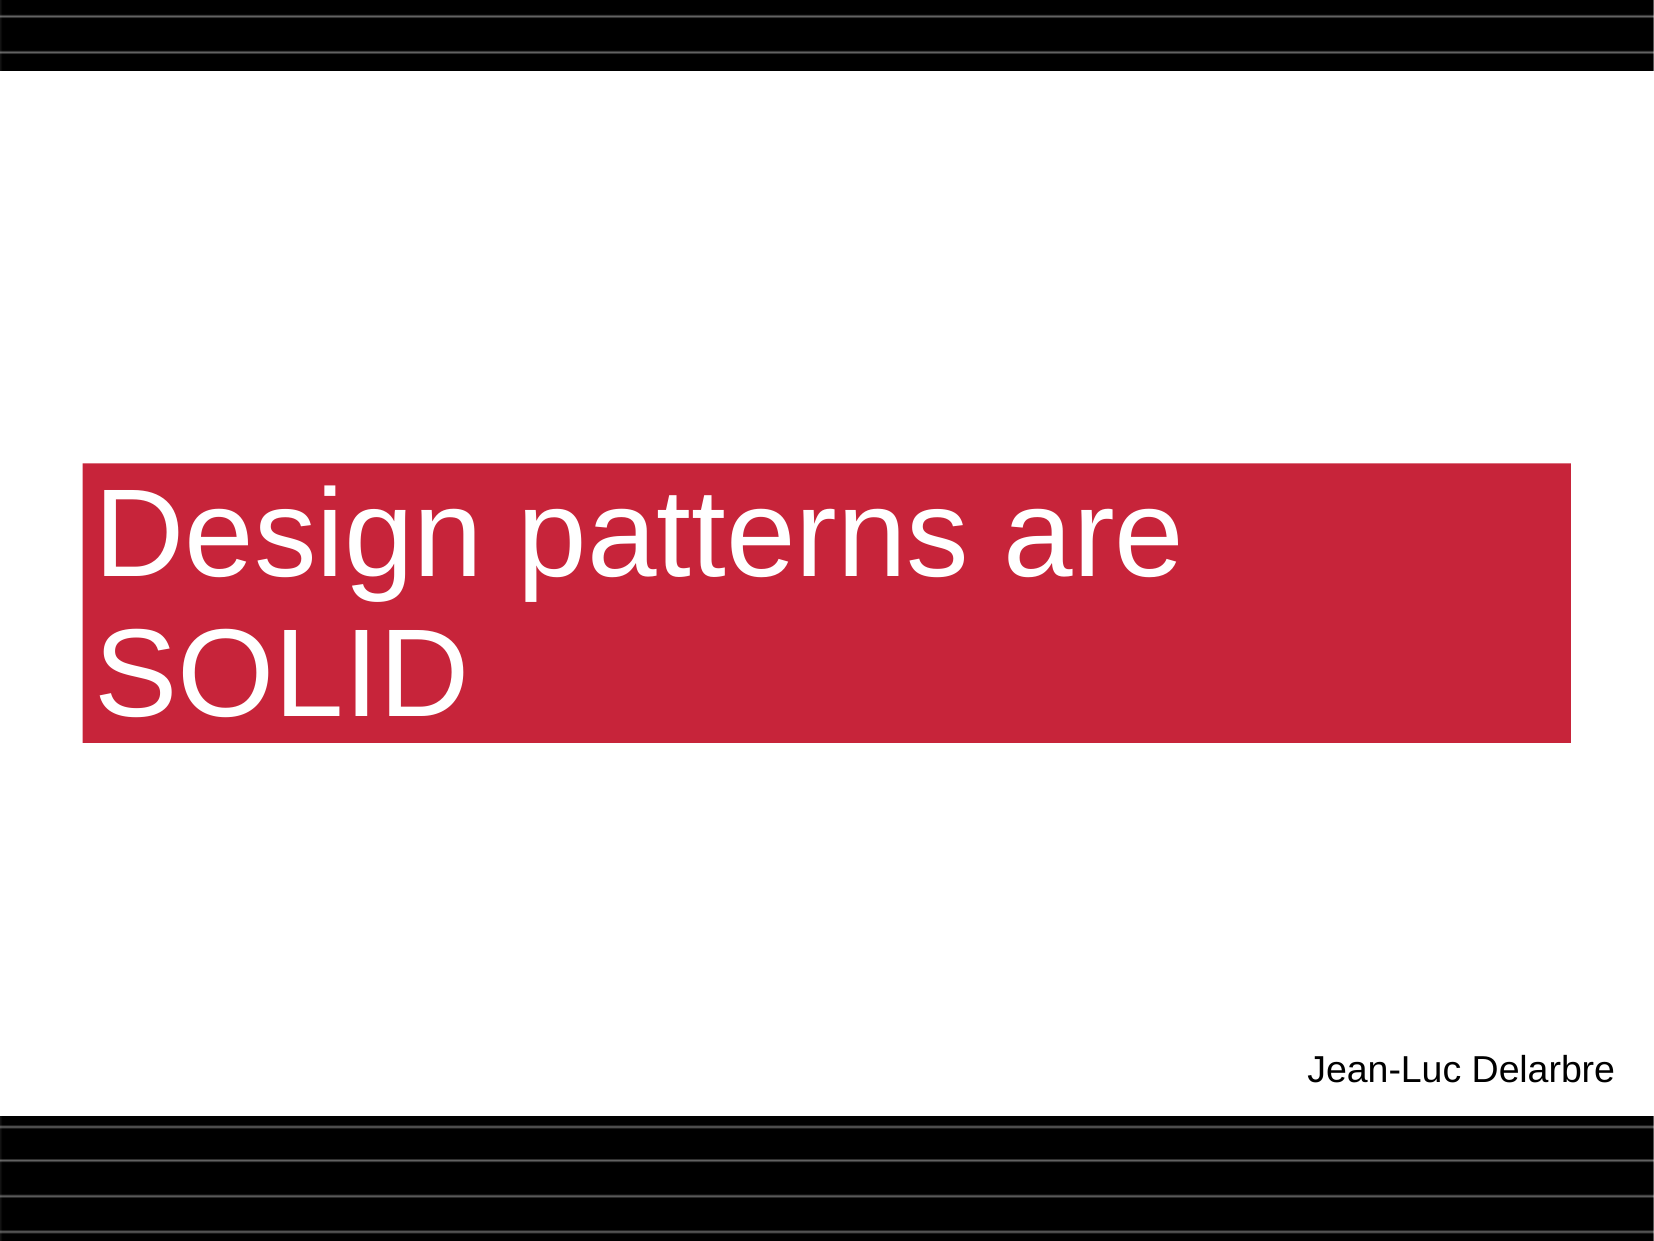

# Design patterns are SOLID
Jean-Luc Delarbre